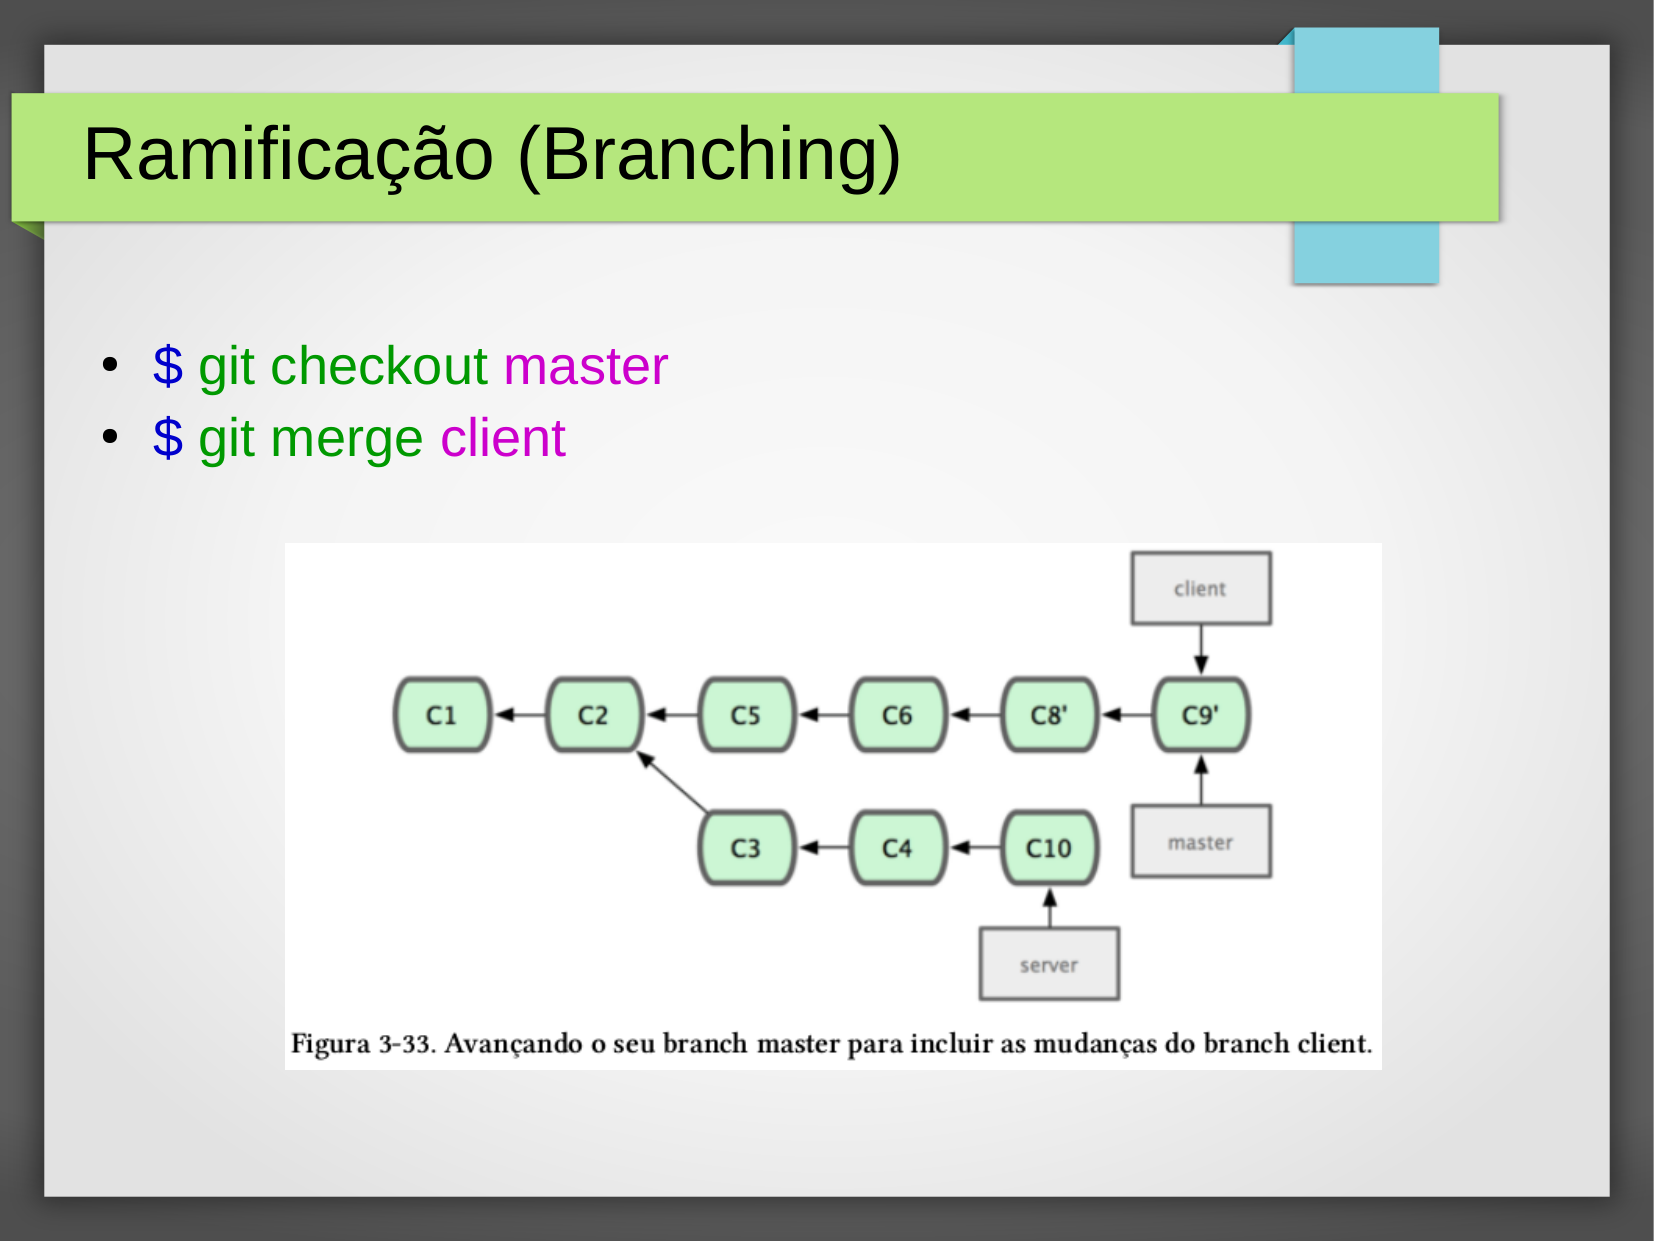

# Ramificação (Branching)
$ git checkout master
$ git merge client